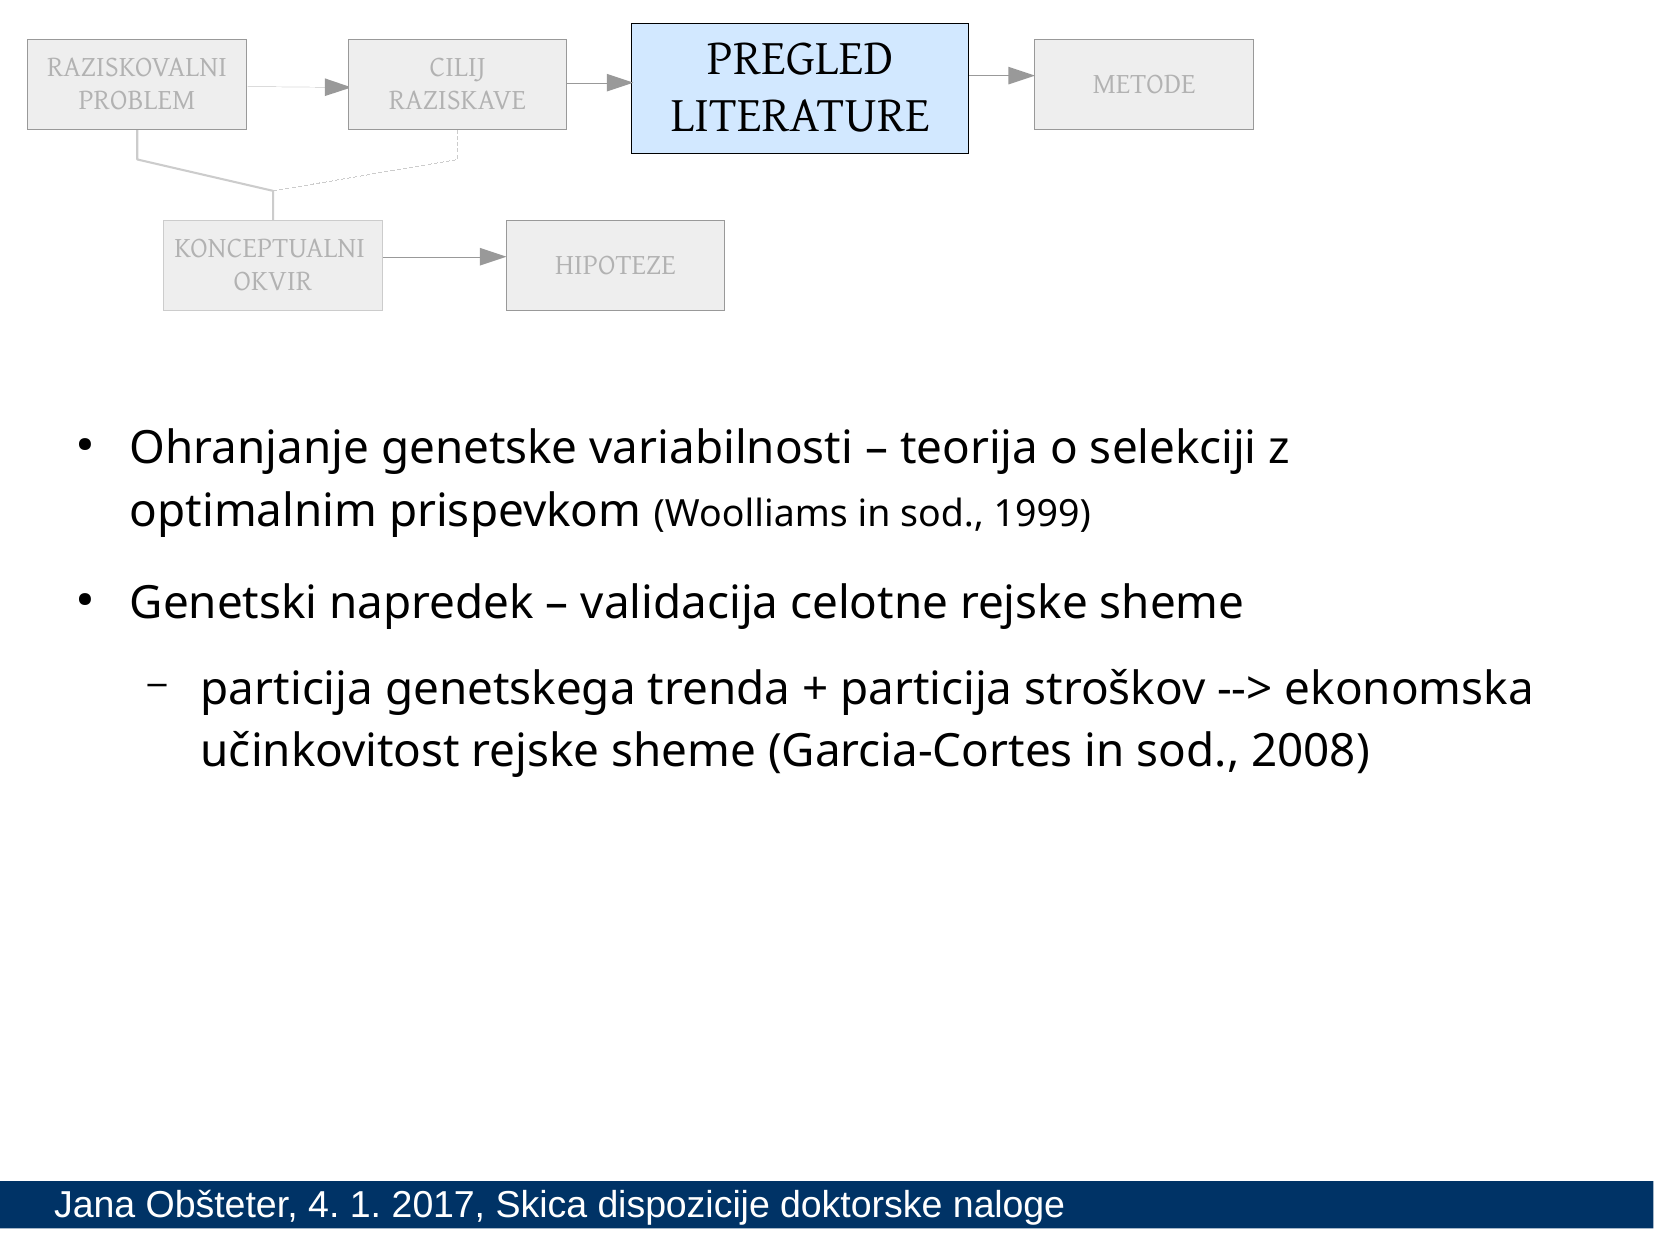

PREGLED
LITERATURE
RAZISKOVALNI
PROBLEM
CILIJ
RAZISKAVE
METODE
KONCEPTUALNI
OKVIR
HIPOTEZE
# Ohranjanje genetske variabilnosti – teorija o selekciji z optimalnim prispevkom (Woolliams in sod., 1999)
Genetski napredek – validacija celotne rejske sheme
particija genetskega trenda + particija stroškov --> ekonomska učinkovitost rejske sheme (Garcia-Cortes in sod., 2008)
 Jana Obšteter, 4. 1. 2017, Skica dispozicije doktorske naloge